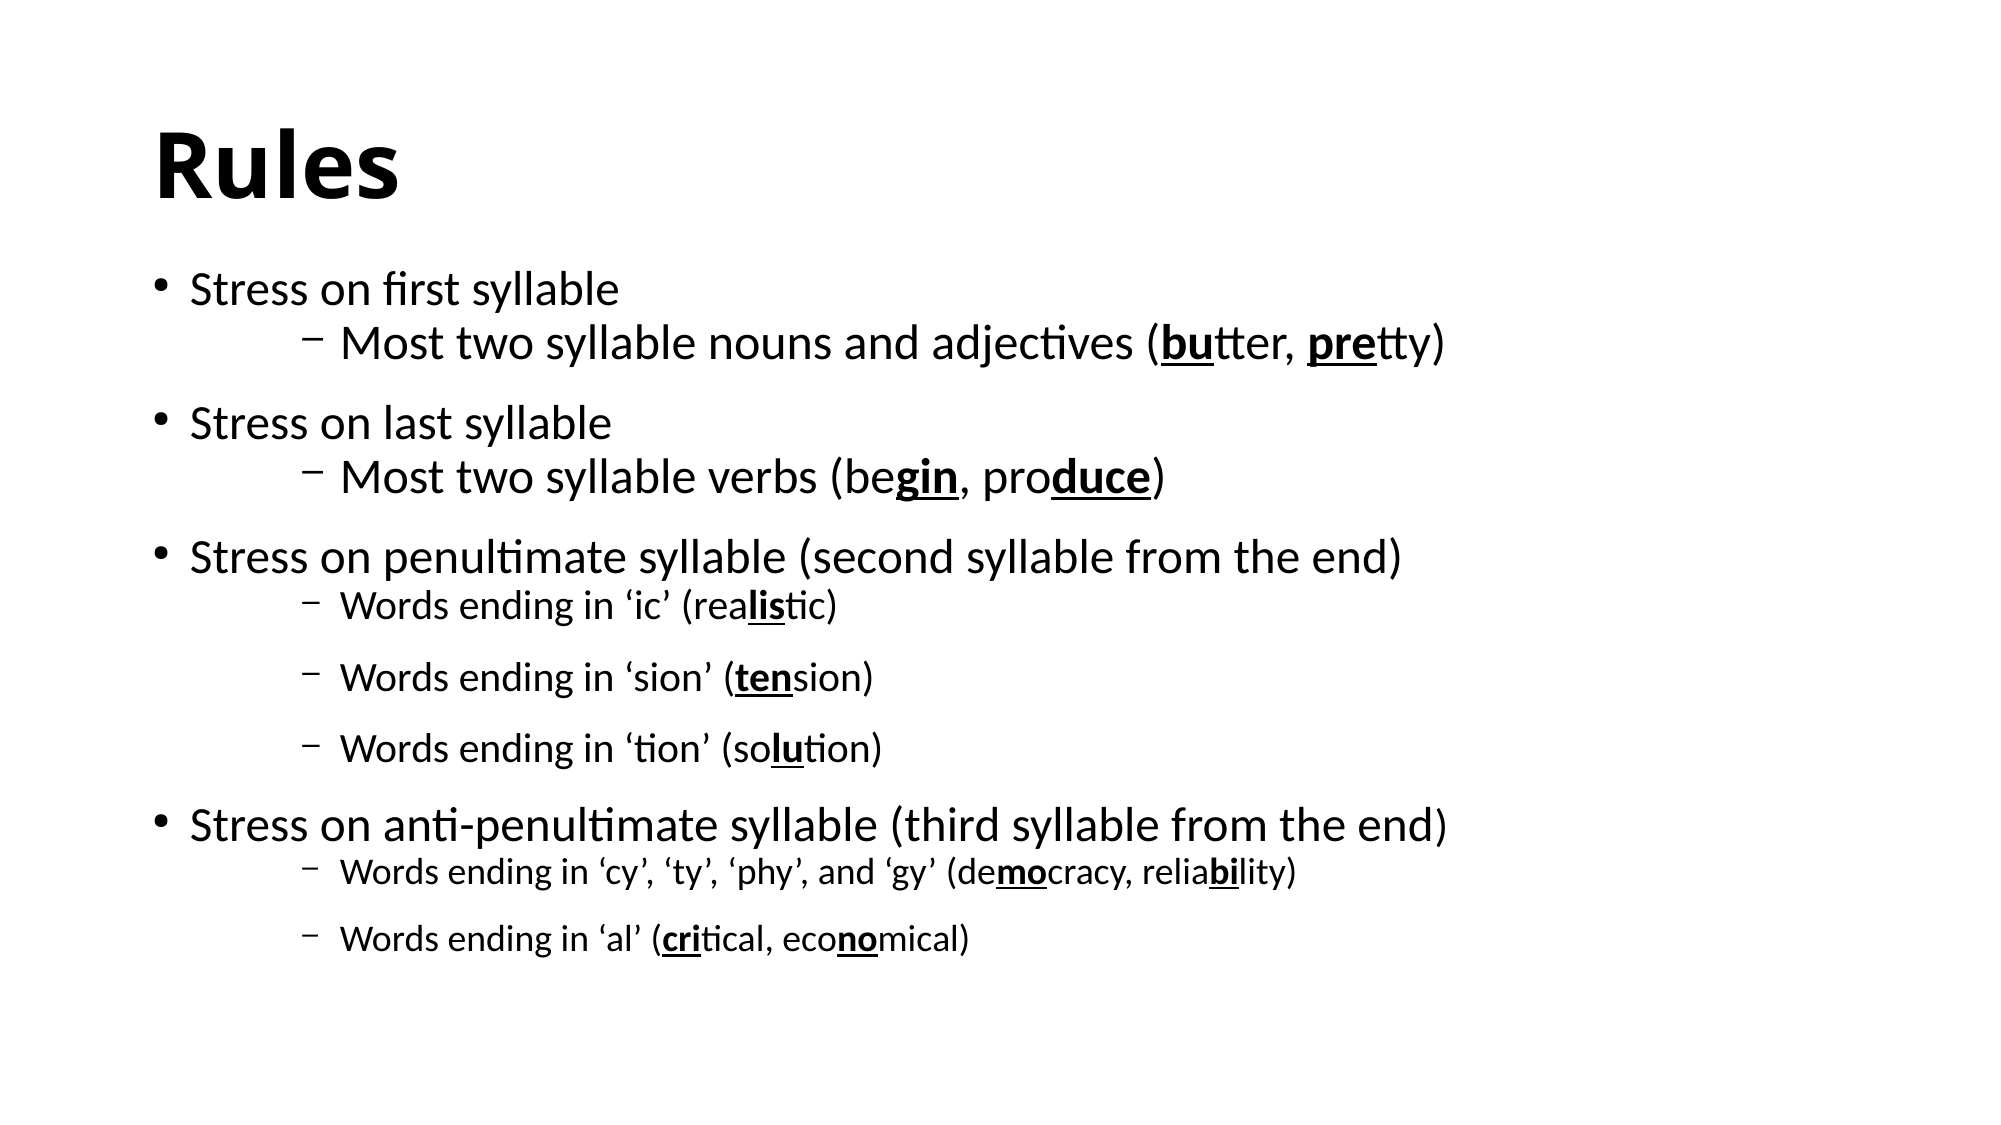

# Rules
Stress on first syllable
Most two syllable nouns and adjectives (butter, pretty)
Stress on last syllable
Most two syllable verbs (begin, produce)
Stress on penultimate syllable (second syllable from the end)
Words ending in ‘ic’ (realistic)
Words ending in ‘sion’ (tension)
Words ending in ‘tion’ (solution)
Stress on anti-penultimate syllable (third syllable from the end)
Words ending in ‘cy’, ‘ty’, ‘phy’, and ‘gy’ (democracy, reliability)
Words ending in ‘al’ (critical, economical)